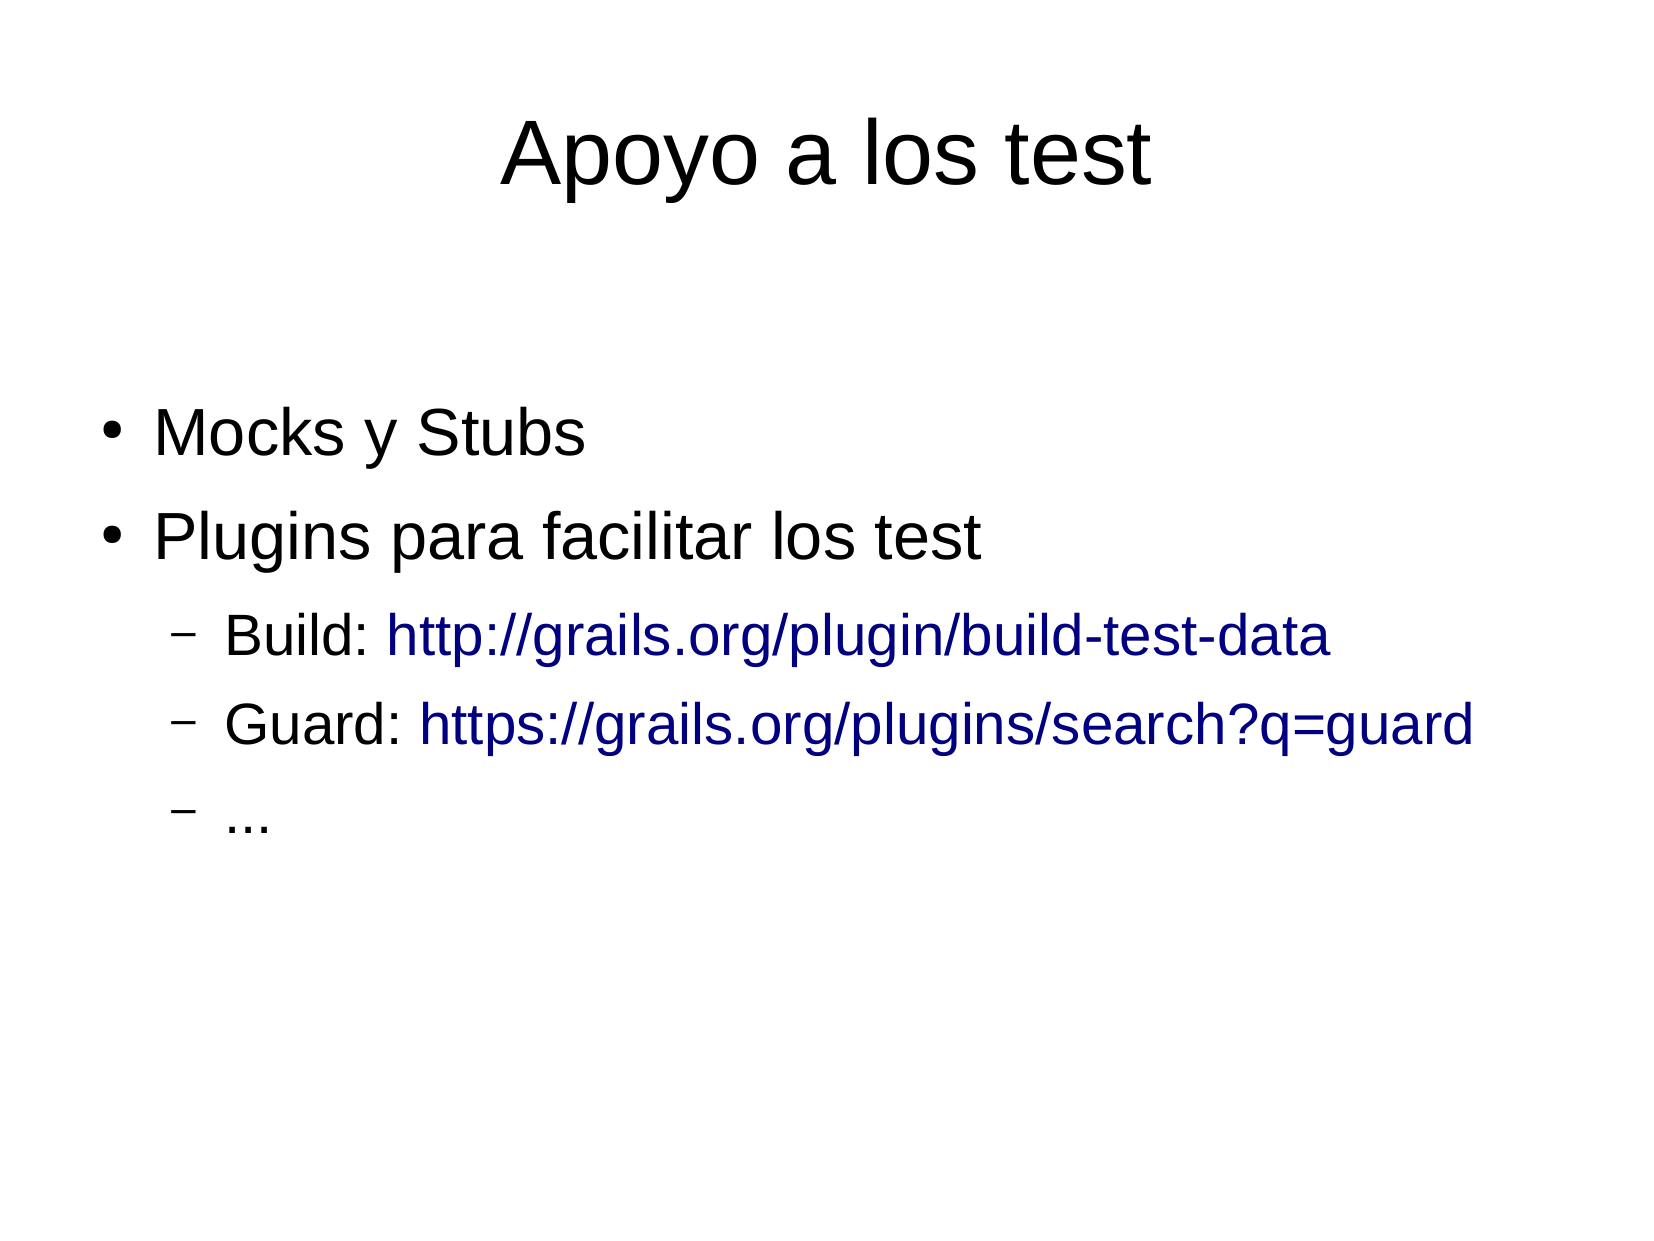

# Apoyo a los test
Mocks y Stubs
Plugins para facilitar los test
Build: http://grails.org/plugin/build-test-data
Guard: https://grails.org/plugins/search?q=guard
...